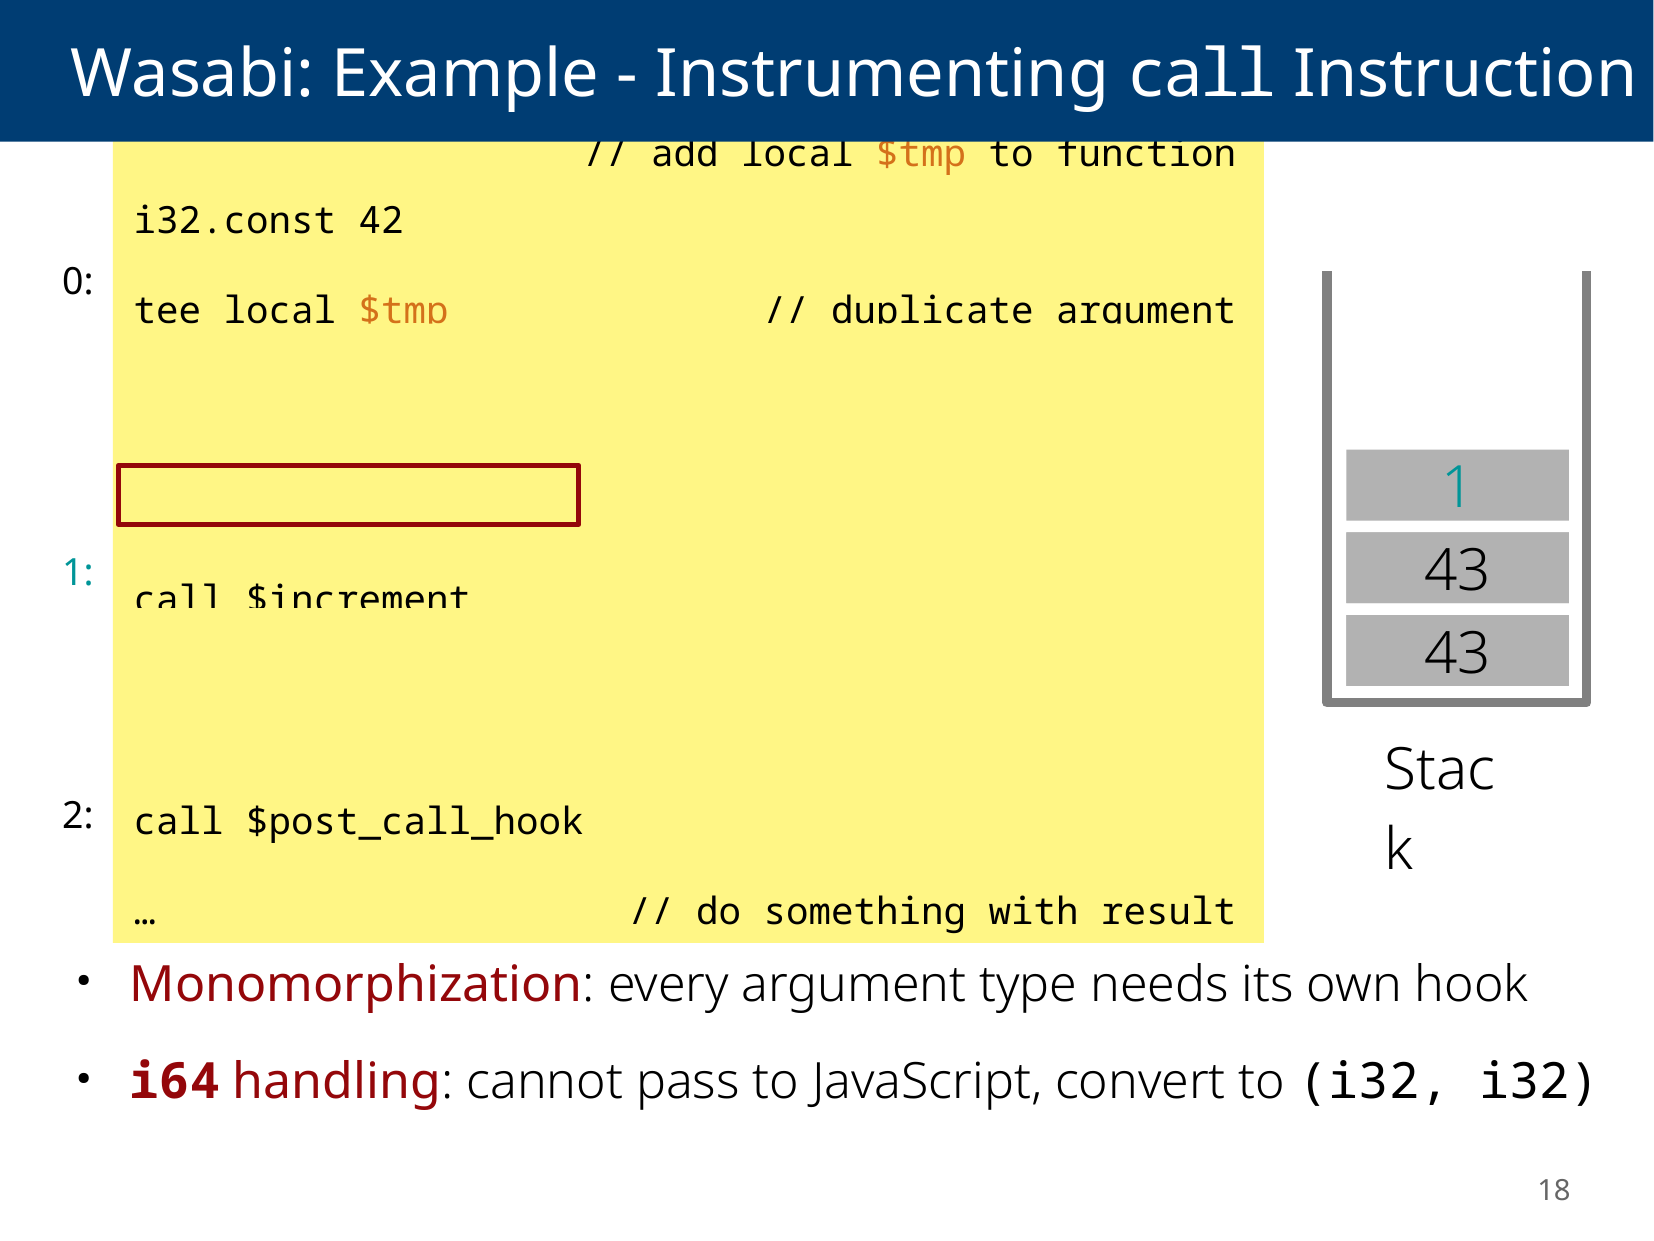

# Wasabi: Example - Instrumenting call Instruction
 // add local $tmp to function
i32.const 42
tee_local $tmp // duplicate argument
get_local $tmp
i32.const 1 // location of call instruction
call $pre_call_hook
call $increment
tee_local $tmp // duplicate result
get_local $tmp
call $post_call_hook
… // do something with result
0:
1
42
43
1:
42
43
Stack
2:
Monomorphization: every argument type needs its own hook
i64 handling: cannot pass to JavaScript, convert to (i32, i32)
18